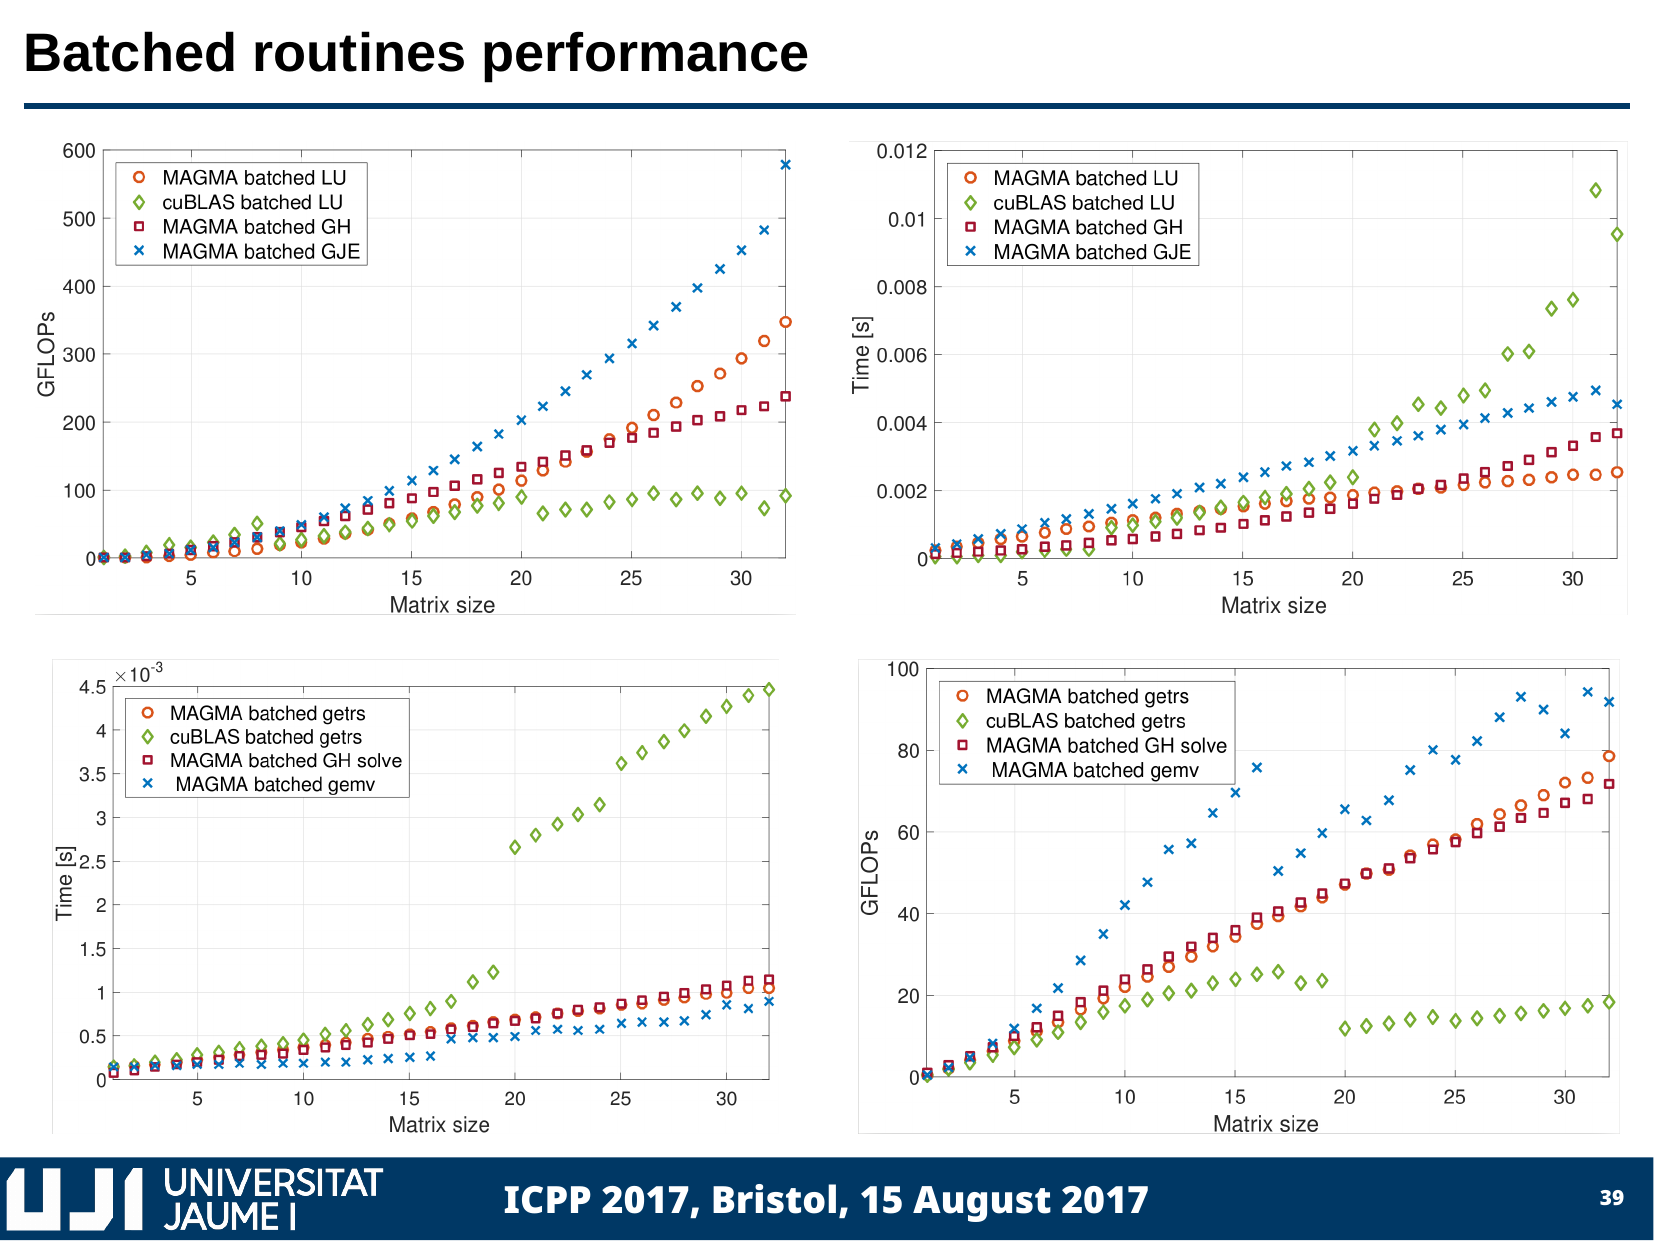

# Batched routines performance
ICPP 2017, Bristol, 15 August 2017
39